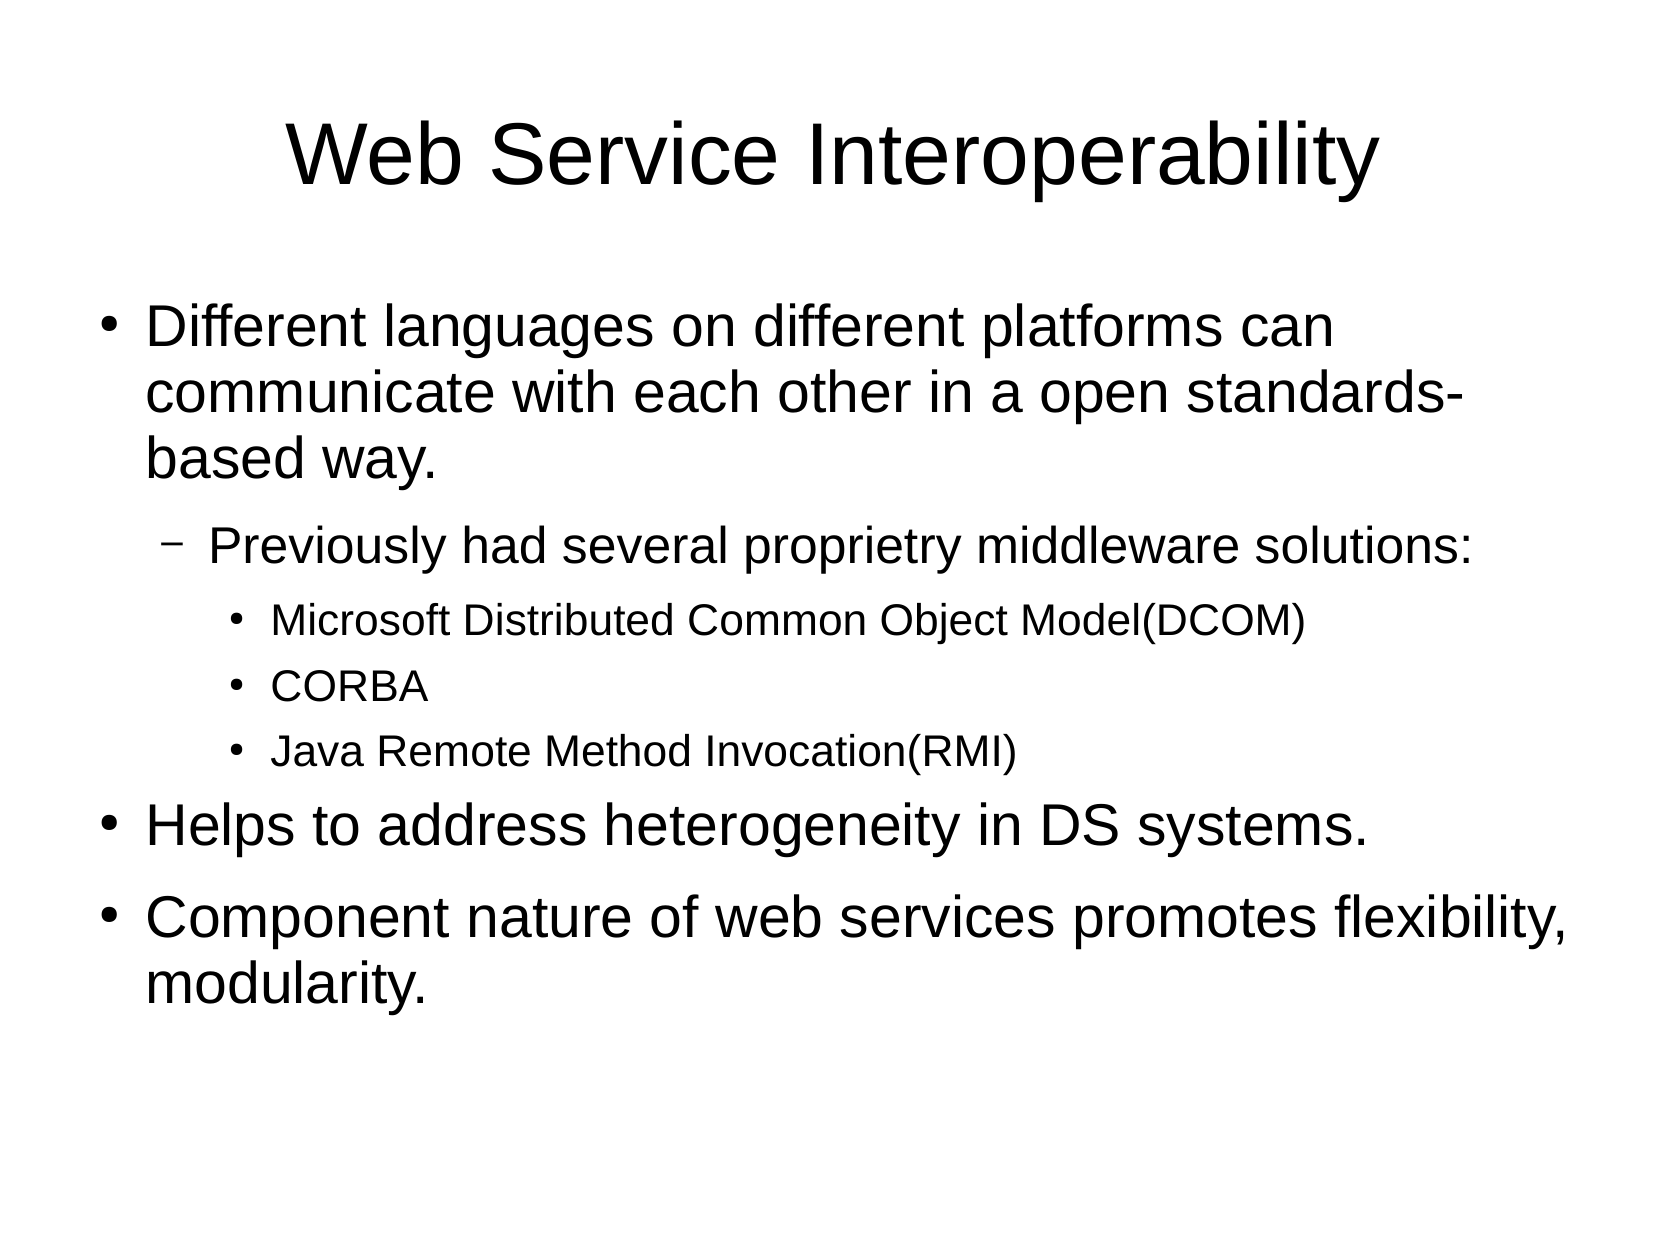

# Web Service Interoperability
Different languages on different platforms can communicate with each other in a open standards-based way.
Previously had several proprietry middleware solutions:
Microsoft Distributed Common Object Model(DCOM)
CORBA
Java Remote Method Invocation(RMI)
Helps to address heterogeneity in DS systems.
Component nature of web services promotes flexibility, modularity.